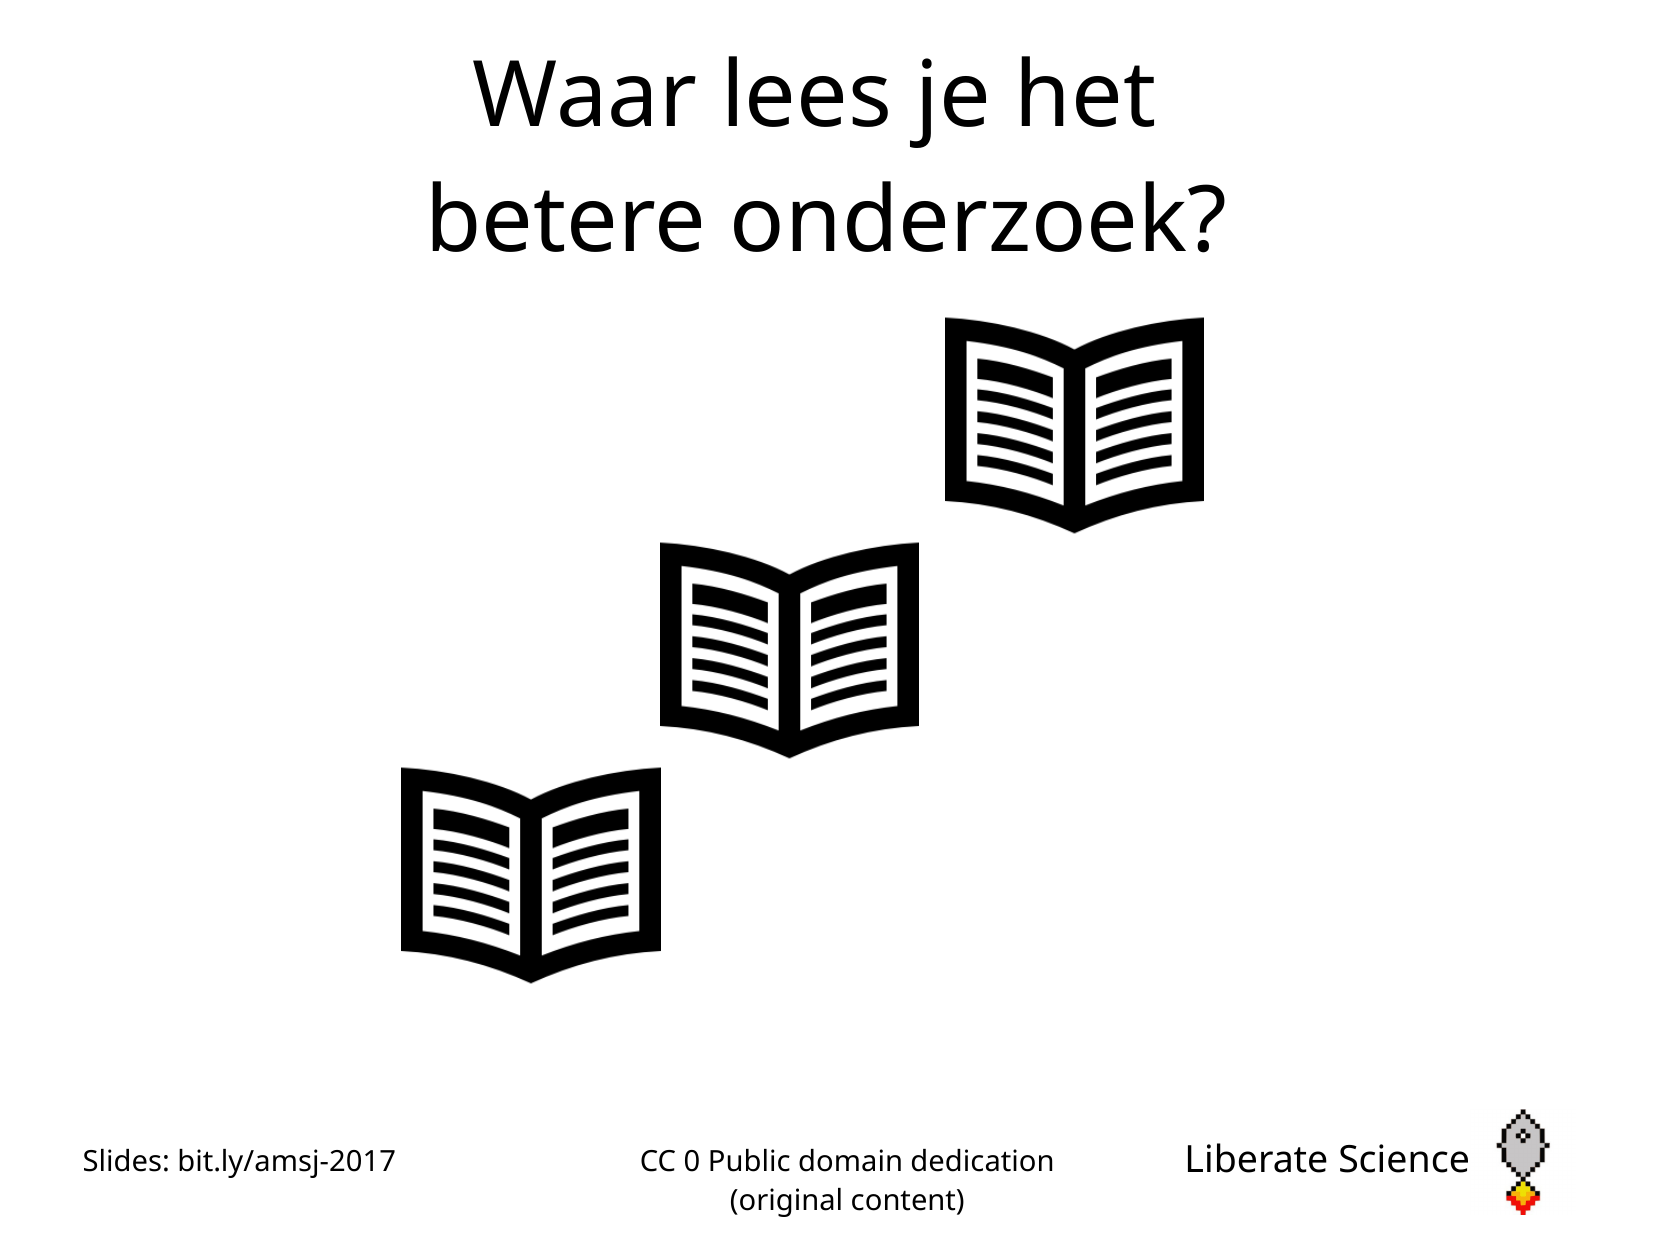

# Waar lees je het betere onderzoek?